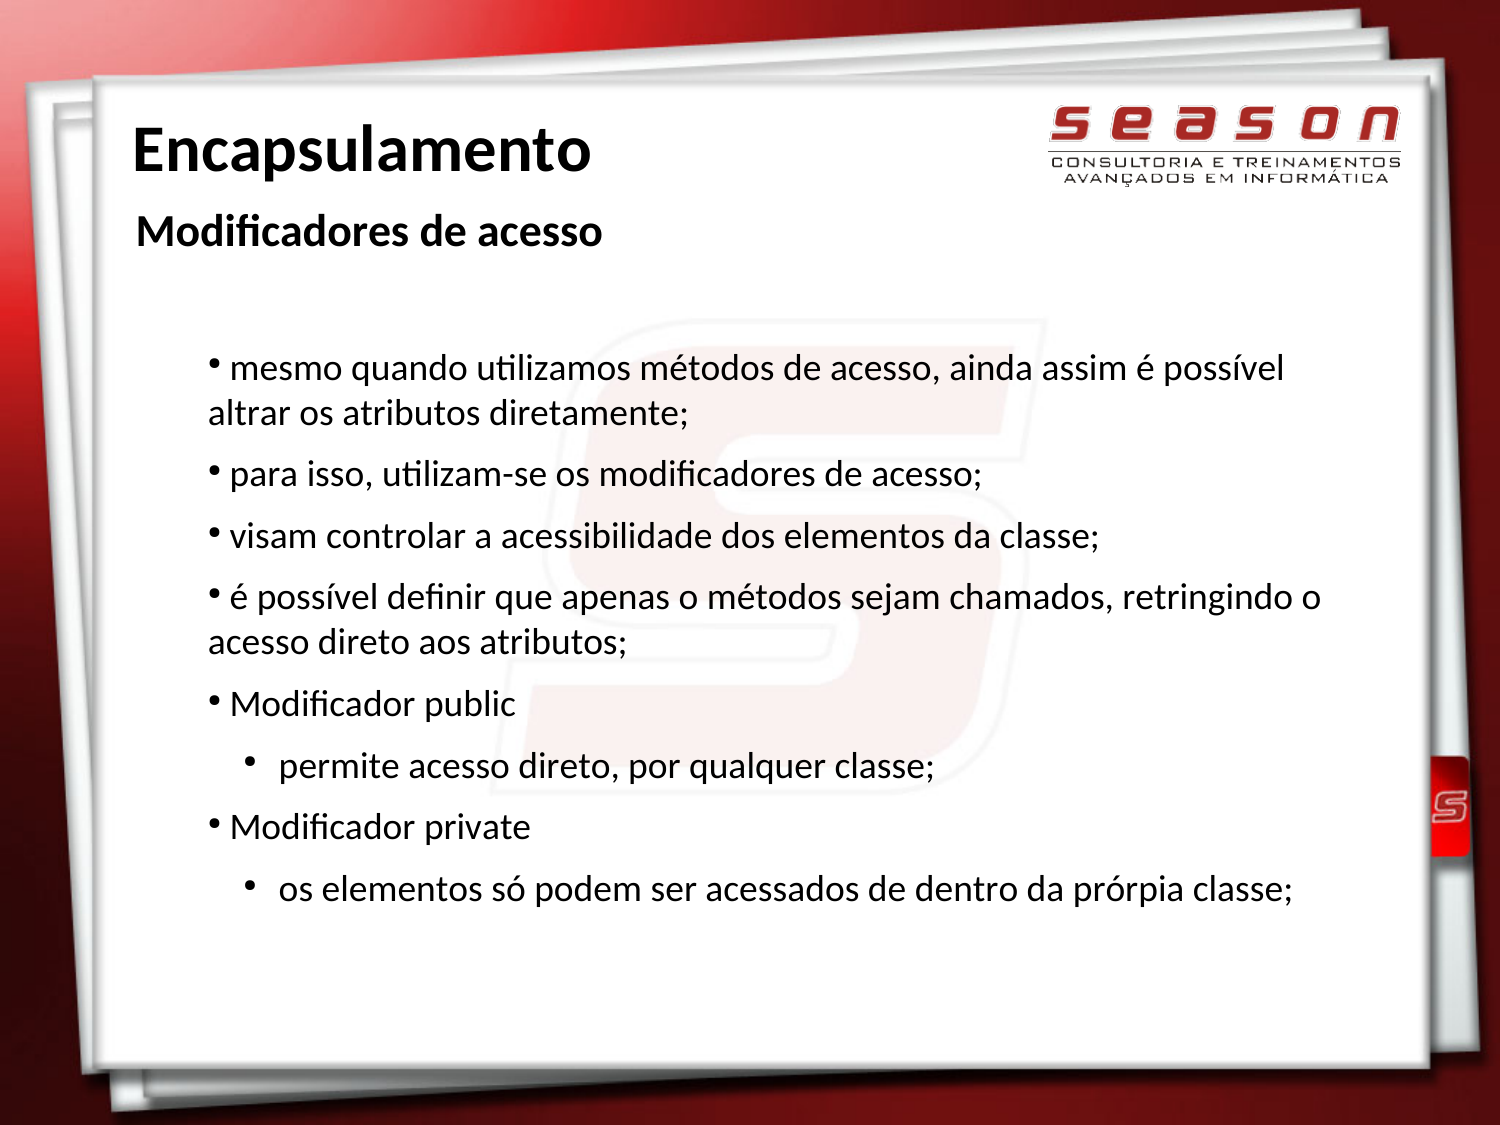

# Encapsulamento
Modificadores de acesso
 mesmo quando utilizamos métodos de acesso, ainda assim é possível altrar os atributos diretamente;
 para isso, utilizam-se os modificadores de acesso;
 visam controlar a acessibilidade dos elementos da classe;
 é possível definir que apenas o métodos sejam chamados, retringindo o acesso direto aos atributos;
 Modificador public
permite acesso direto, por qualquer classe;
 Modificador private
os elementos só podem ser acessados de dentro da prórpia classe;